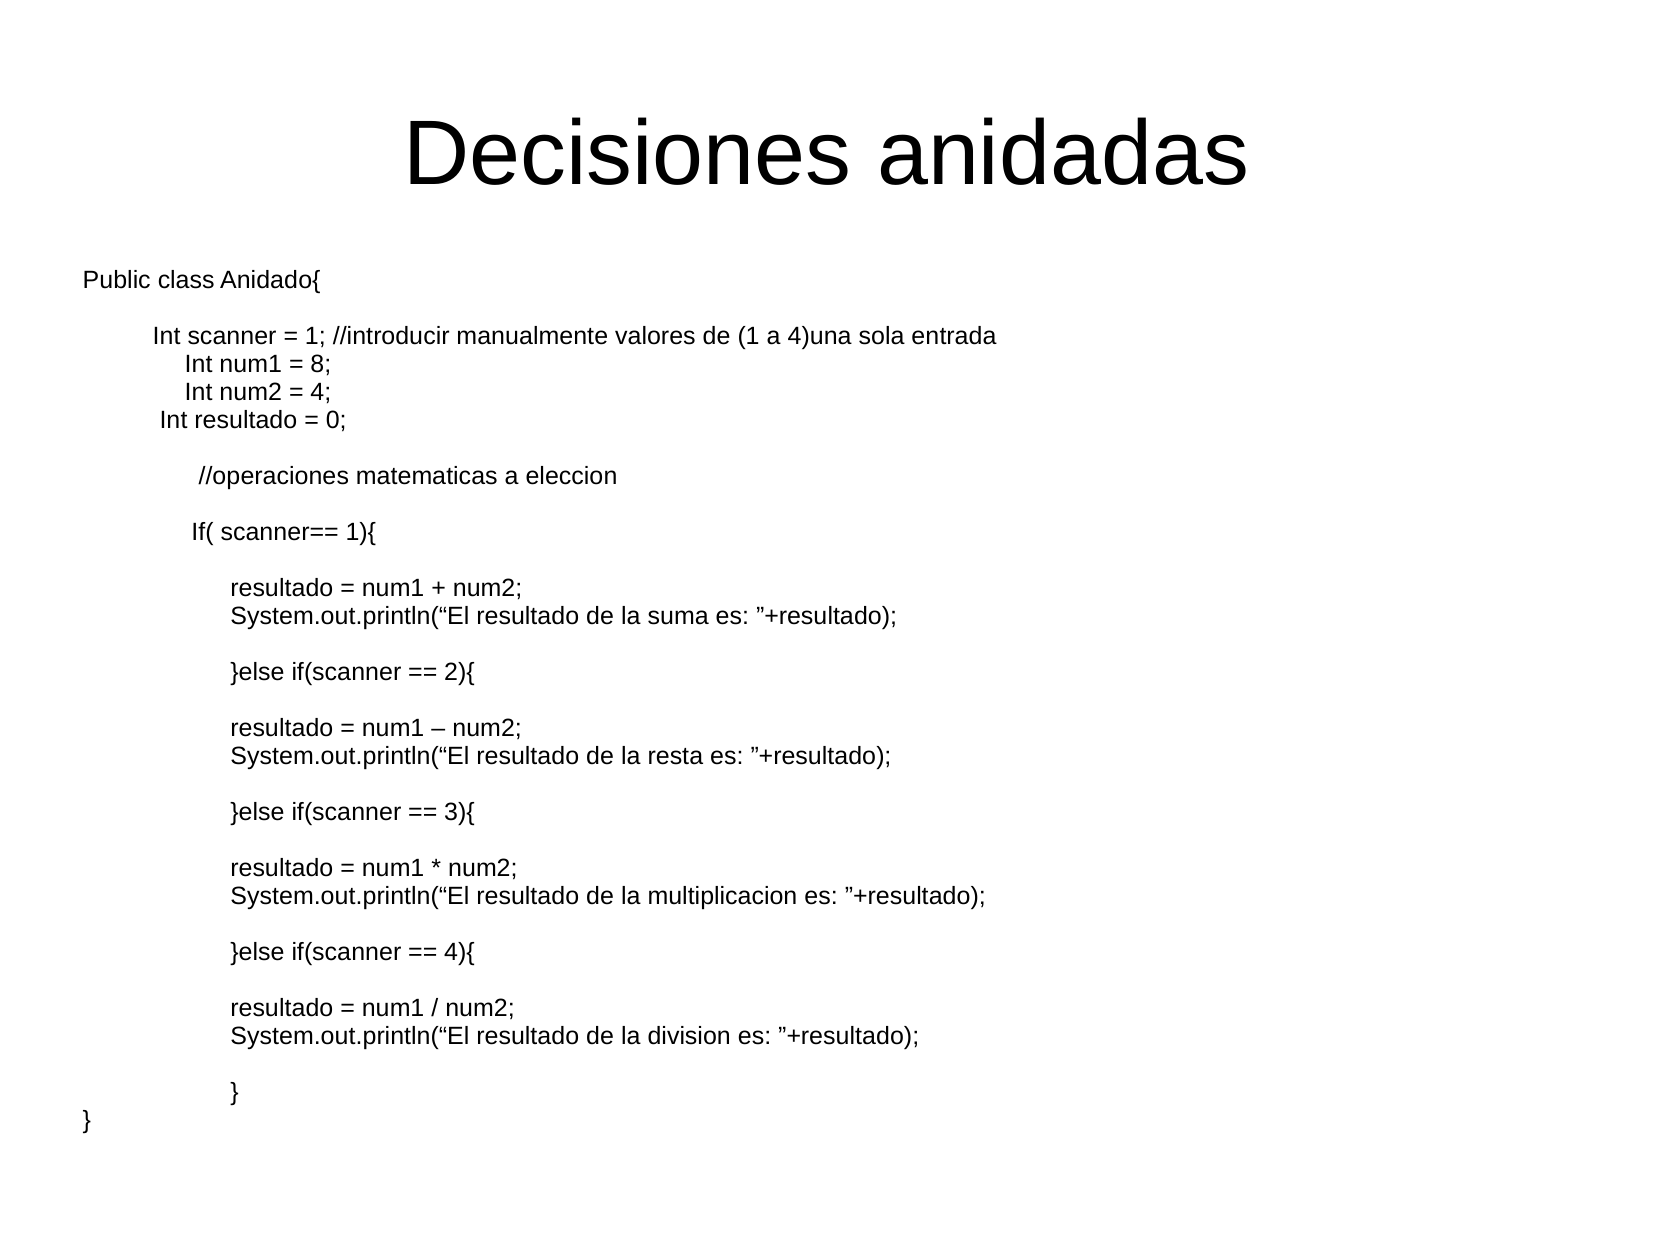

# Decisiones anidadas
Public class Anidado{
 Int scanner = 1; //introducir manualmente valores de (1 a 4)una sola entrada
	 Int num1 = 8;
	 Int num2 = 4;
 Int resultado = 0;
	 //operaciones matematicas a eleccion
	 If( scanner== 1){
		resultado = num1 + num2;
		System.out.println(“El resultado de la suma es: ”+resultado);
		}else if(scanner == 2){
		resultado = num1 – num2;
		System.out.println(“El resultado de la resta es: ”+resultado);
		}else if(scanner == 3){
		resultado = num1 * num2;
		System.out.println(“El resultado de la multiplicacion es: ”+resultado);
		}else if(scanner == 4){
		resultado = num1 / num2;
		System.out.println(“El resultado de la division es: ”+resultado);
		}
}